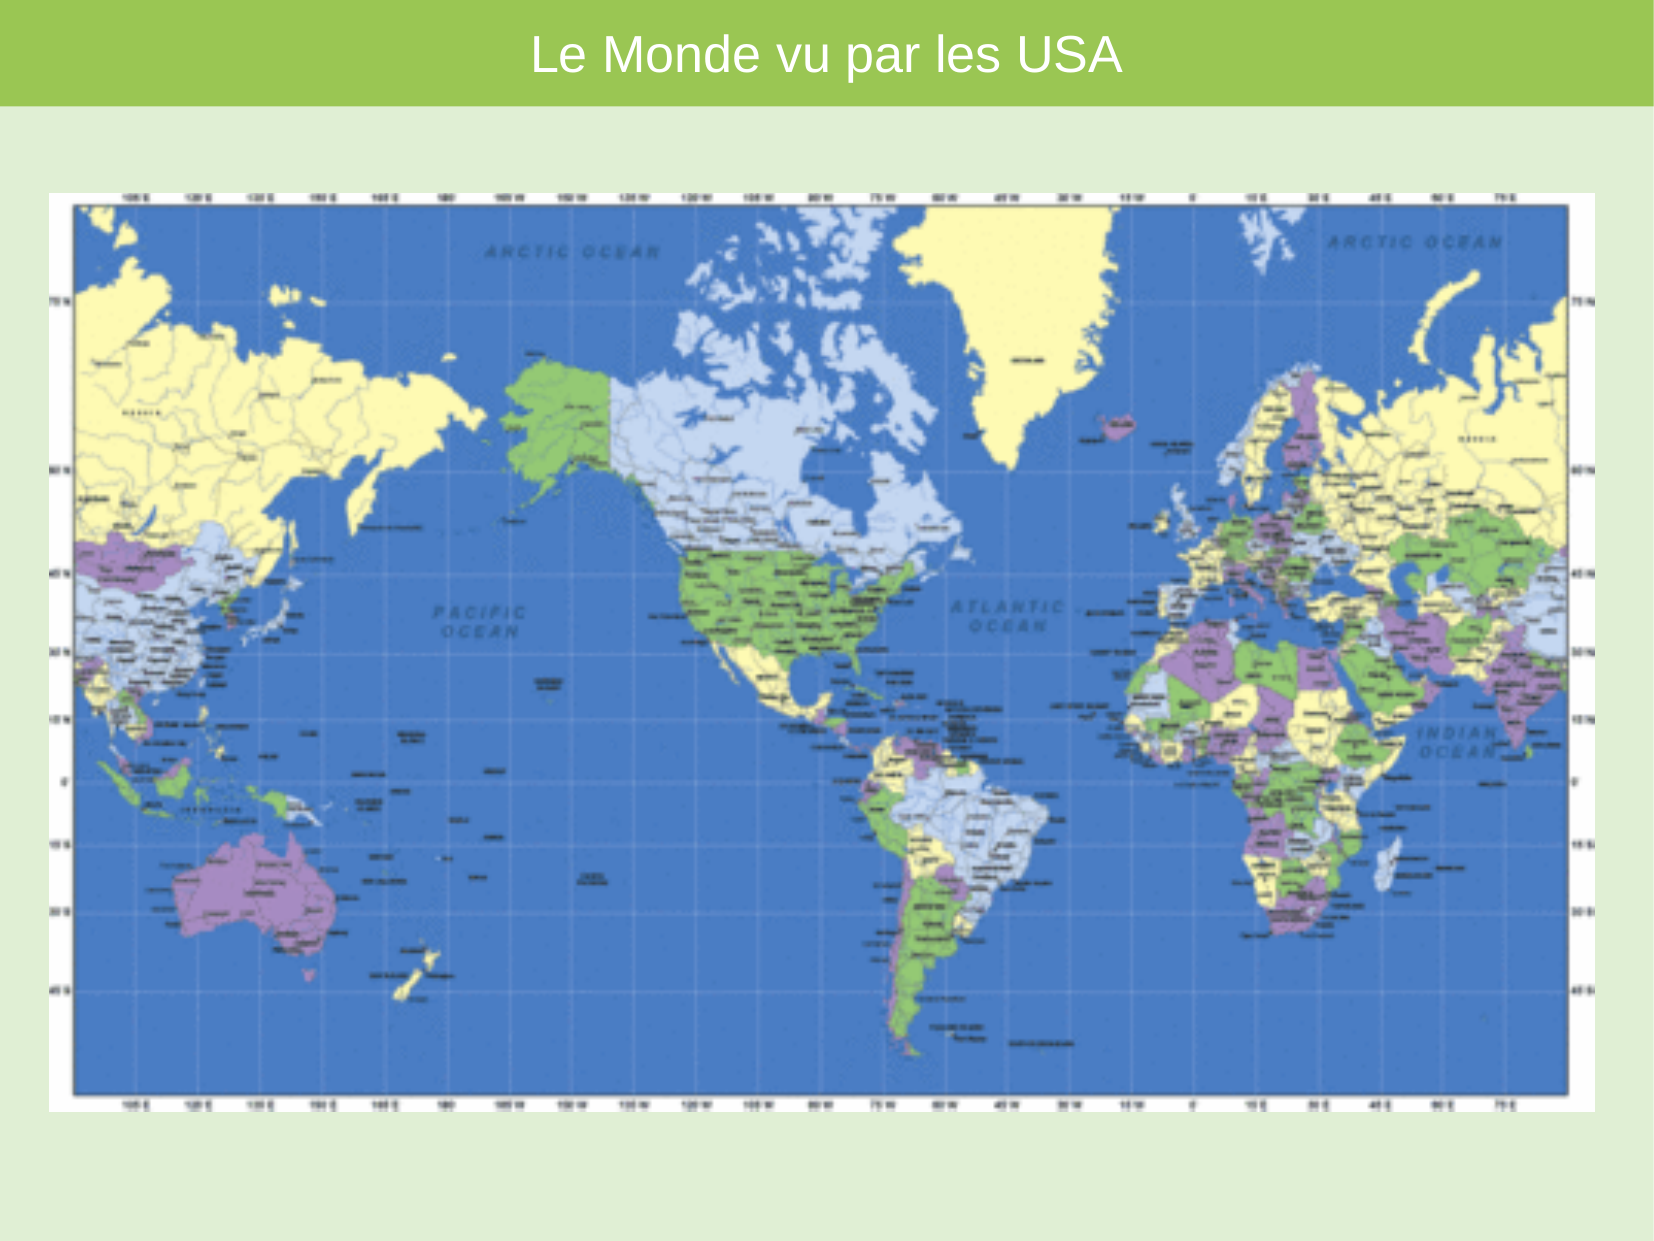

# Le Monde vu par les USA